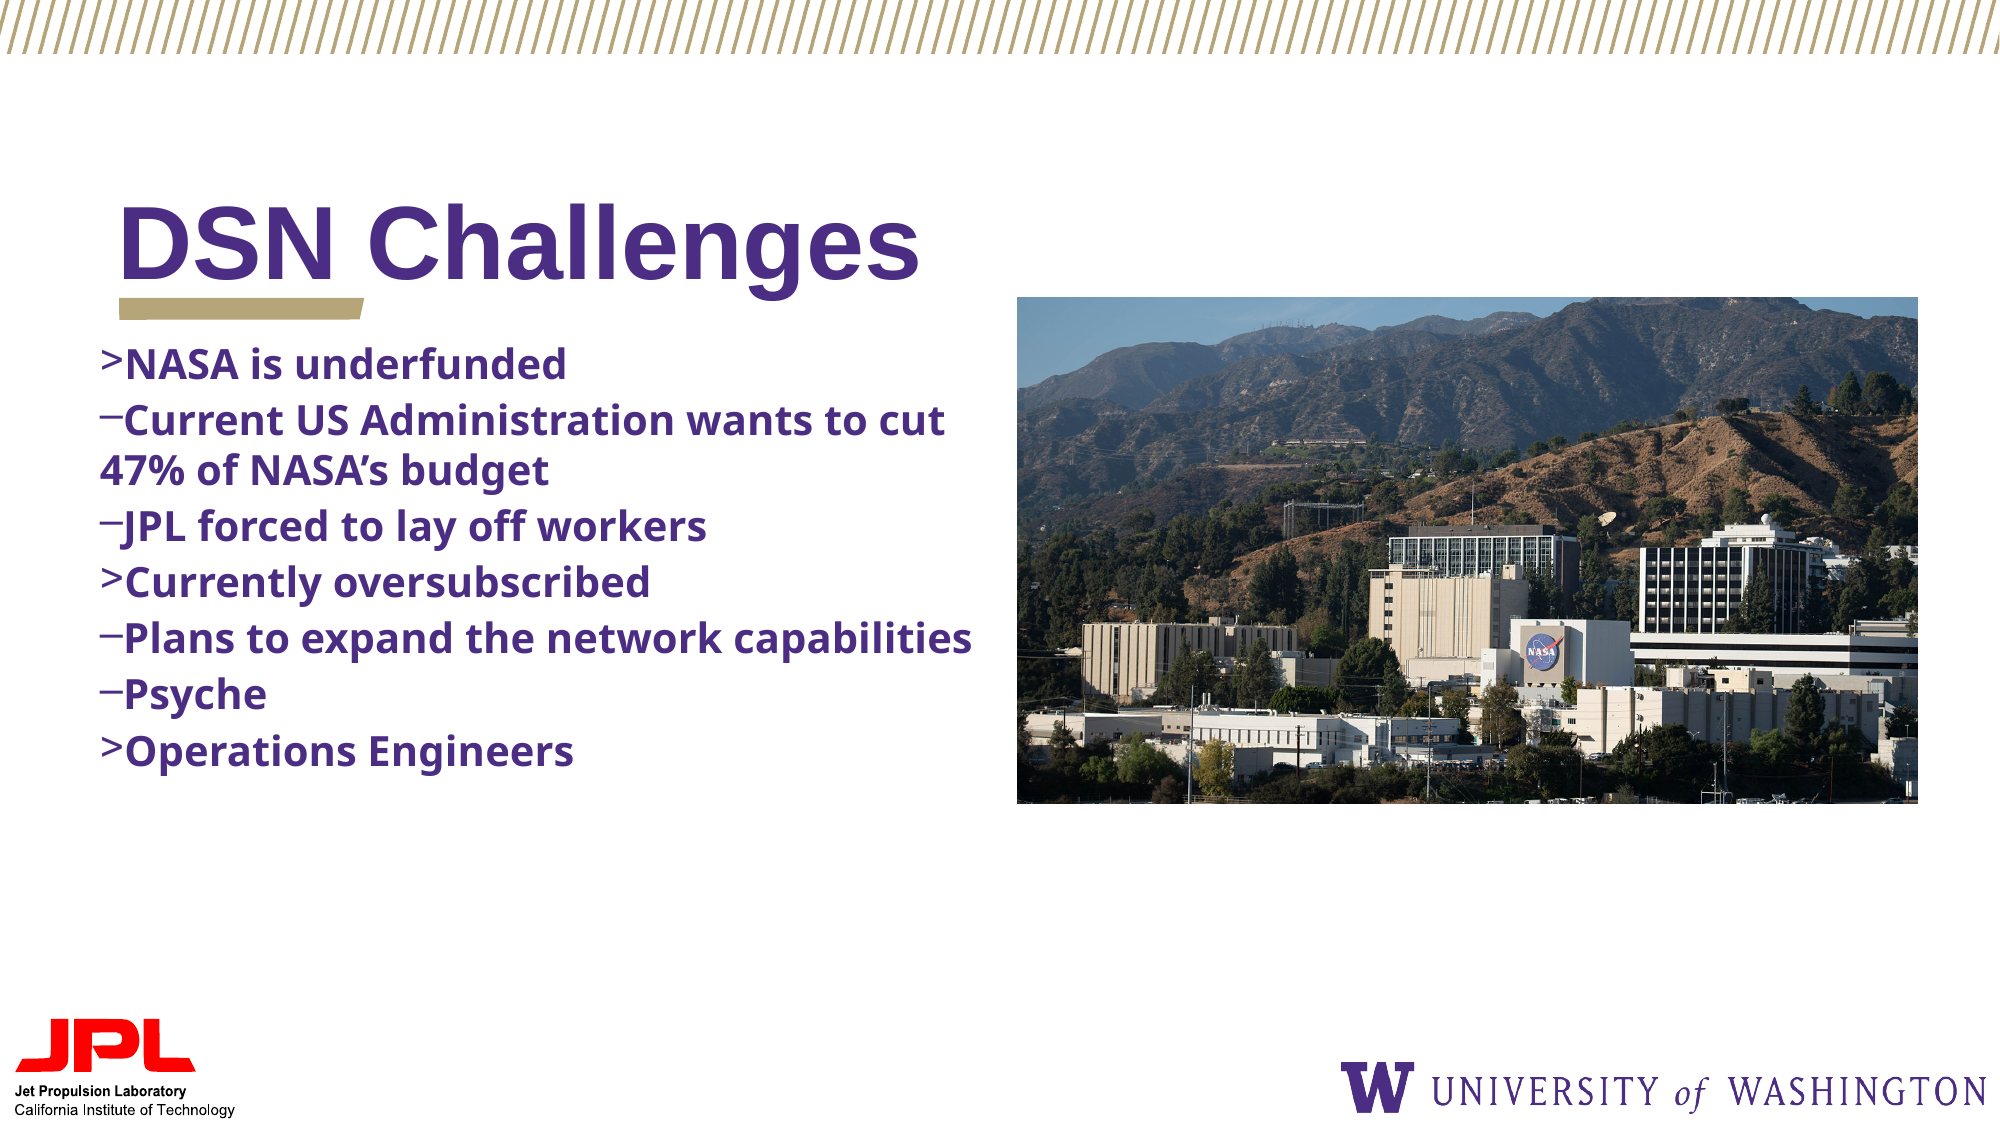

# DSN Challenges
NASA is underfunded
Current US Administration wants to cut 47% of NASA’s budget
JPL forced to lay off workers
Currently oversubscribed
Plans to expand the network capabilities
Psyche
Operations Engineers